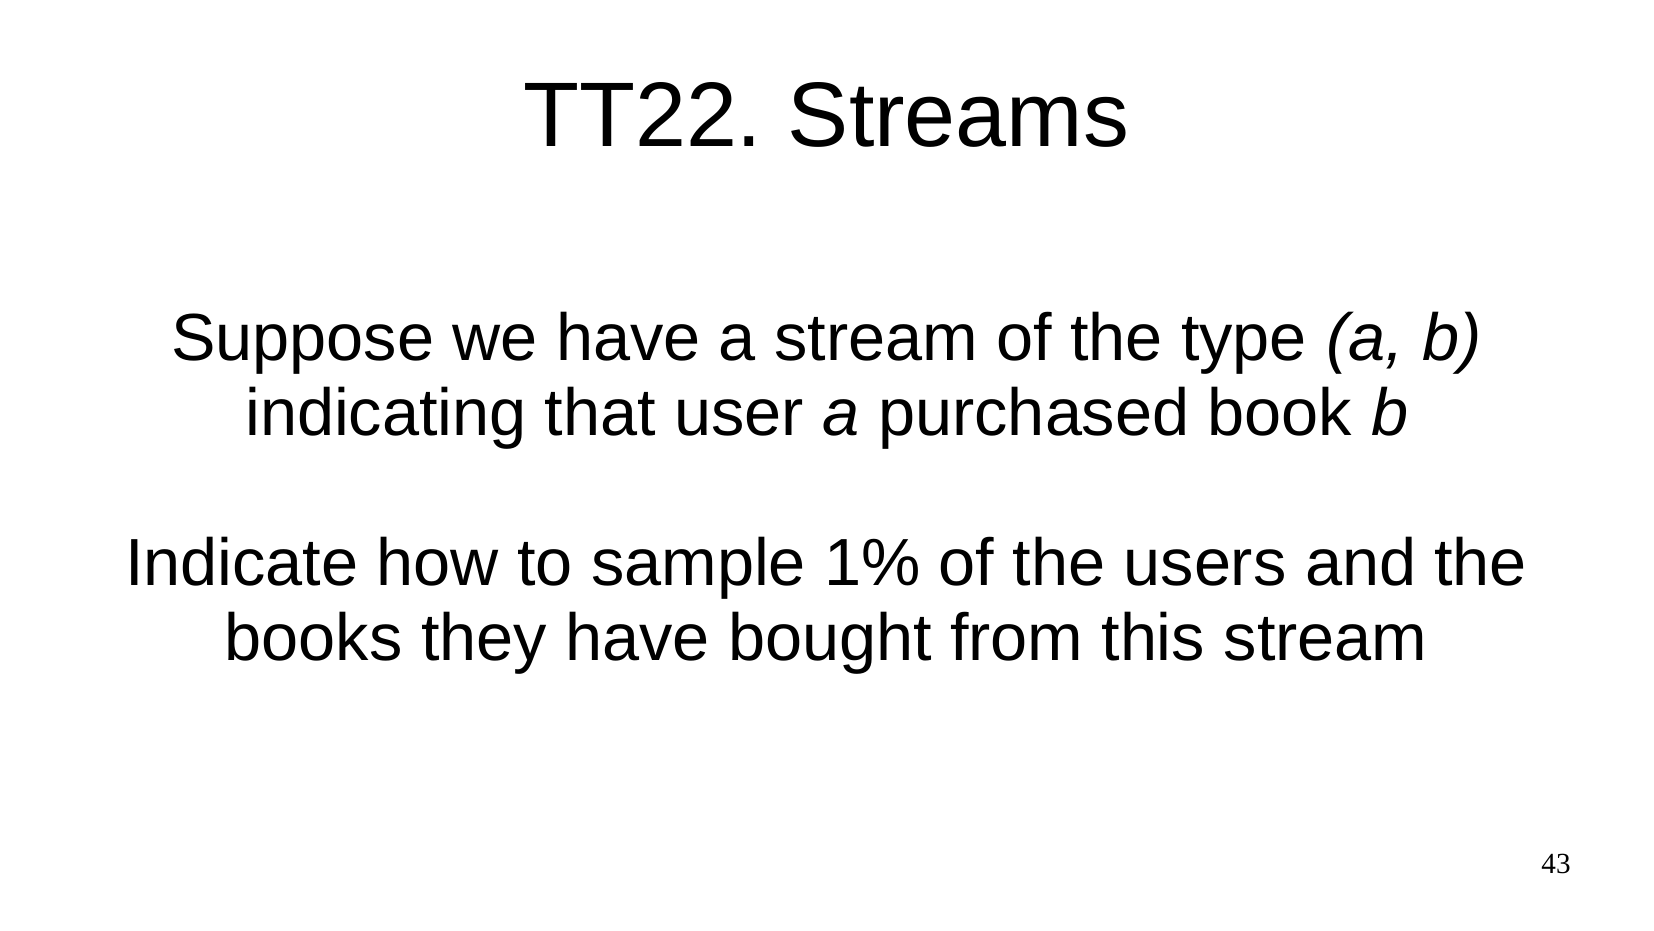

# TT22. Streams
Suppose we have a stream of the type (a, b) indicating that user a purchased book b
Indicate how to sample 1% of the users and the books they have bought from this stream
43